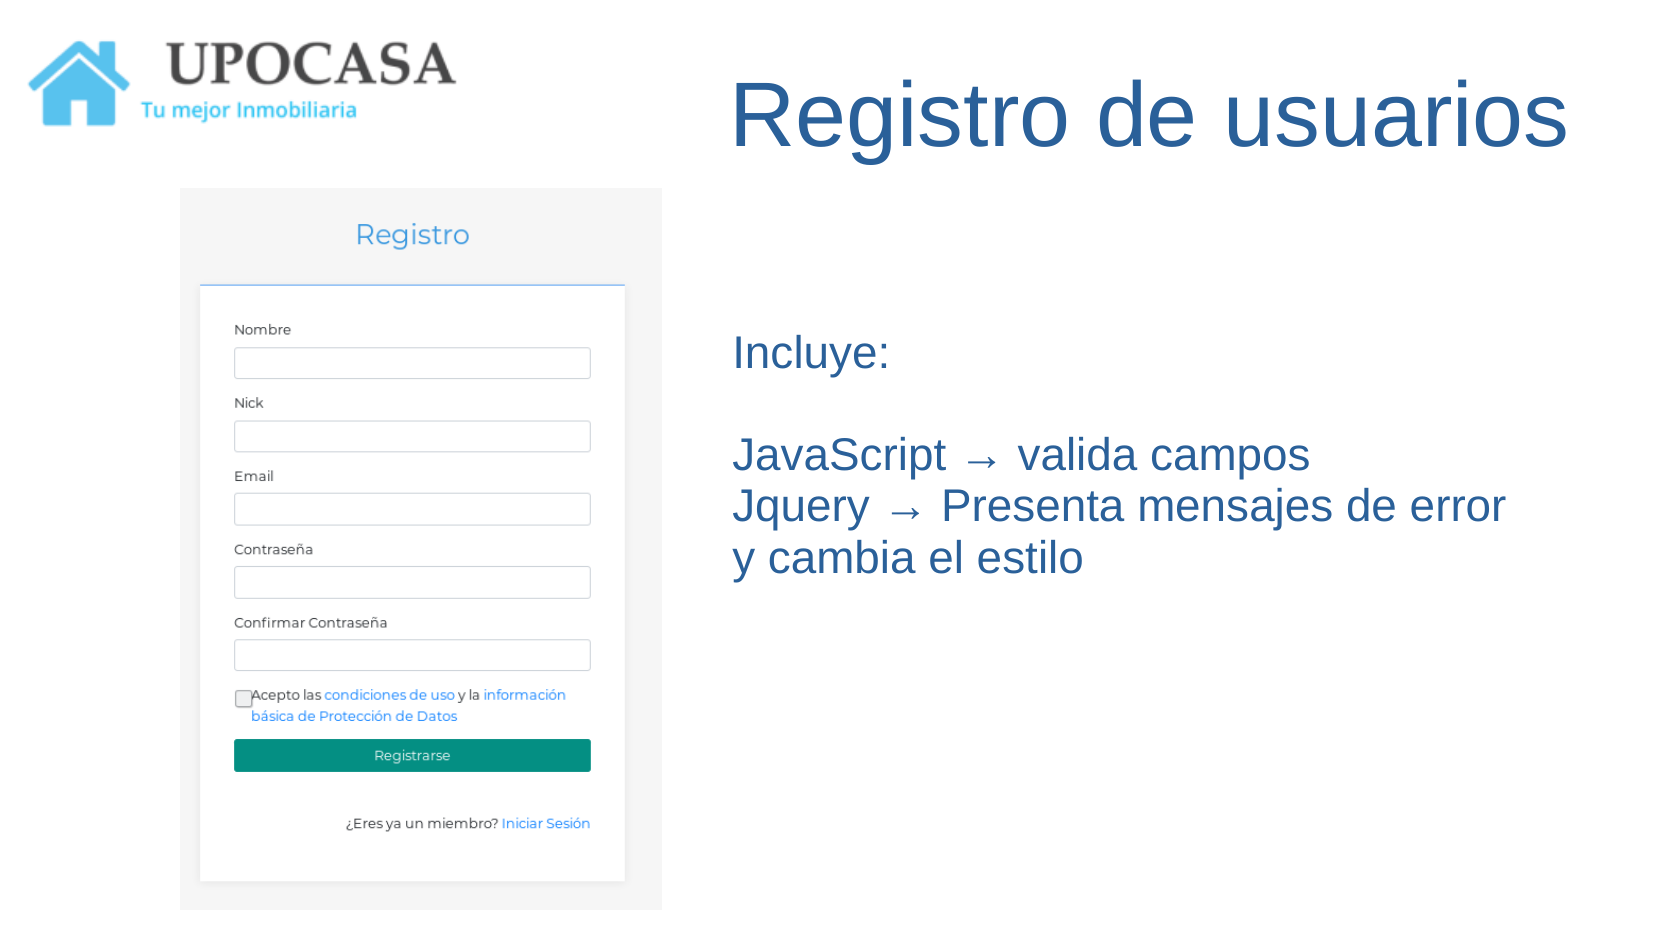

# Registro de usuarios
Incluye:
JavaScript → valida campos
Jquery → Presenta mensajes de error
y cambia el estilo